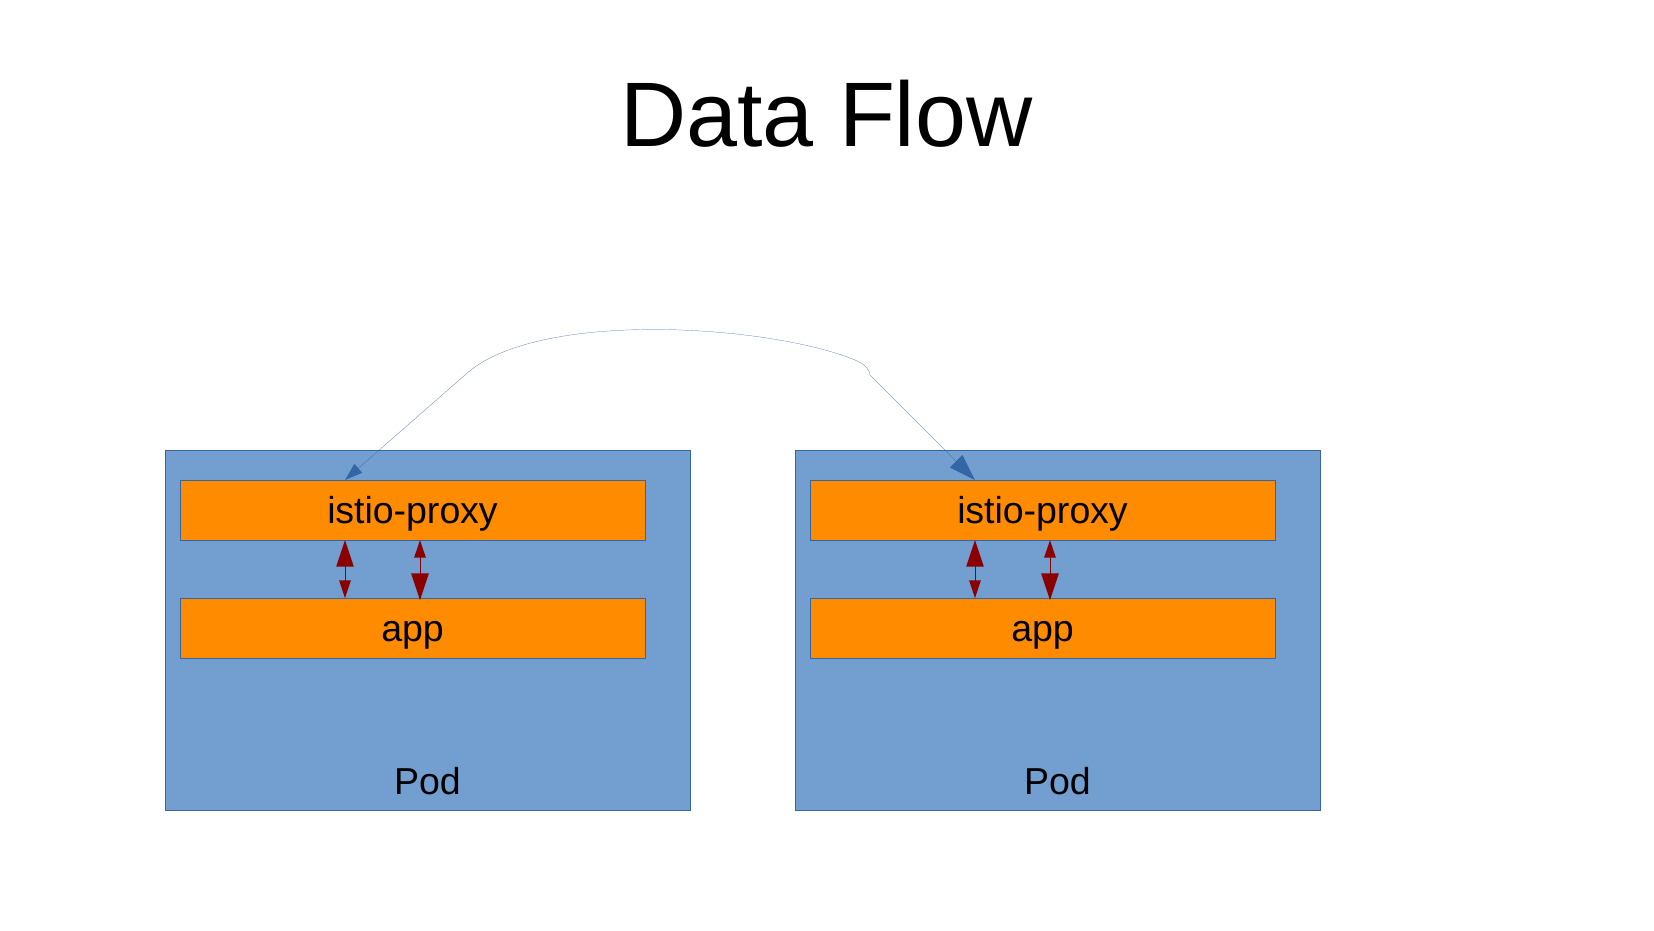

# Data Flow
Pod
Pod
istio-proxy
istio-proxy
app
app